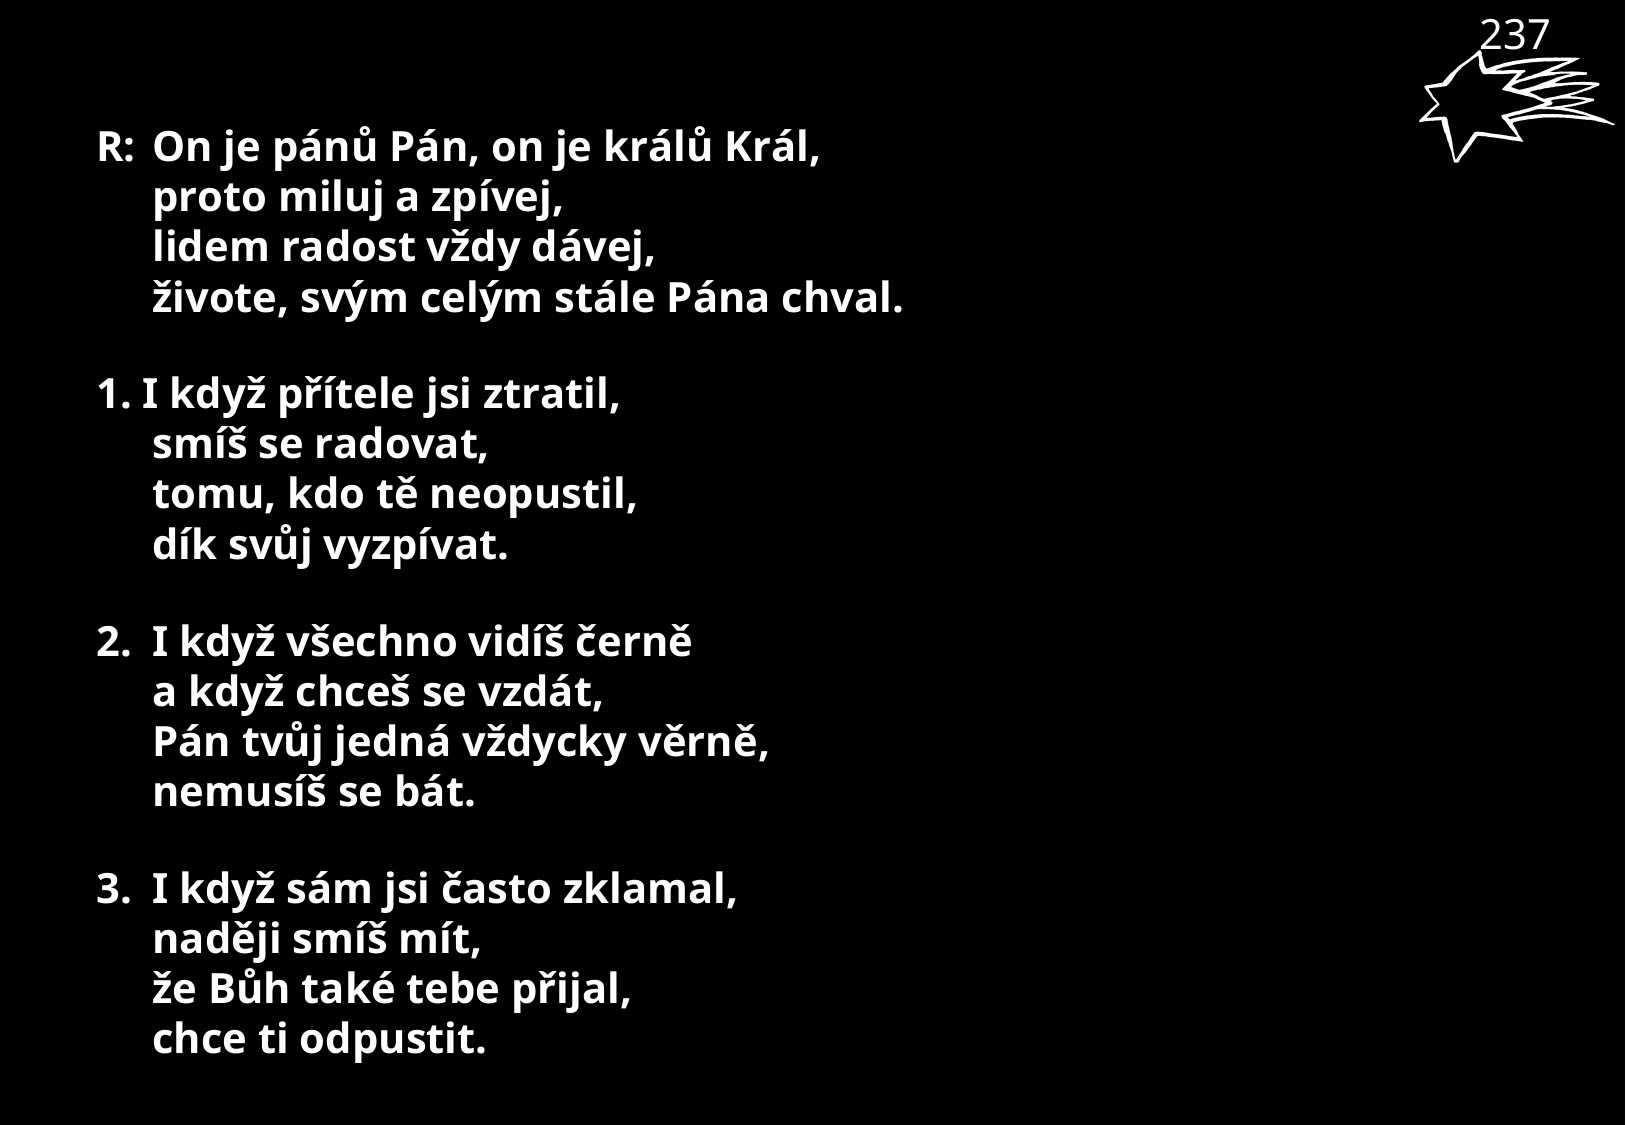

237
# R: 	On je pánů Pán, on je králů Král, proto miluj a zpívej, lidem radost vždy dávej, živote, svým celým stále Pána chval.
1. I když přítele jsi ztratil,
smíš se radovat,
tomu, kdo tě neopustil,
dík svůj vyzpívat.
2.	I když všechno vidíš černě
a když chceš se vzdát,
Pán tvůj jedná vždycky věrně,
nemusíš se bát.
3.	I když sám jsi často zklamal,
naději smíš mít,
že Bůh také tebe přijal,
chce ti odpustit.